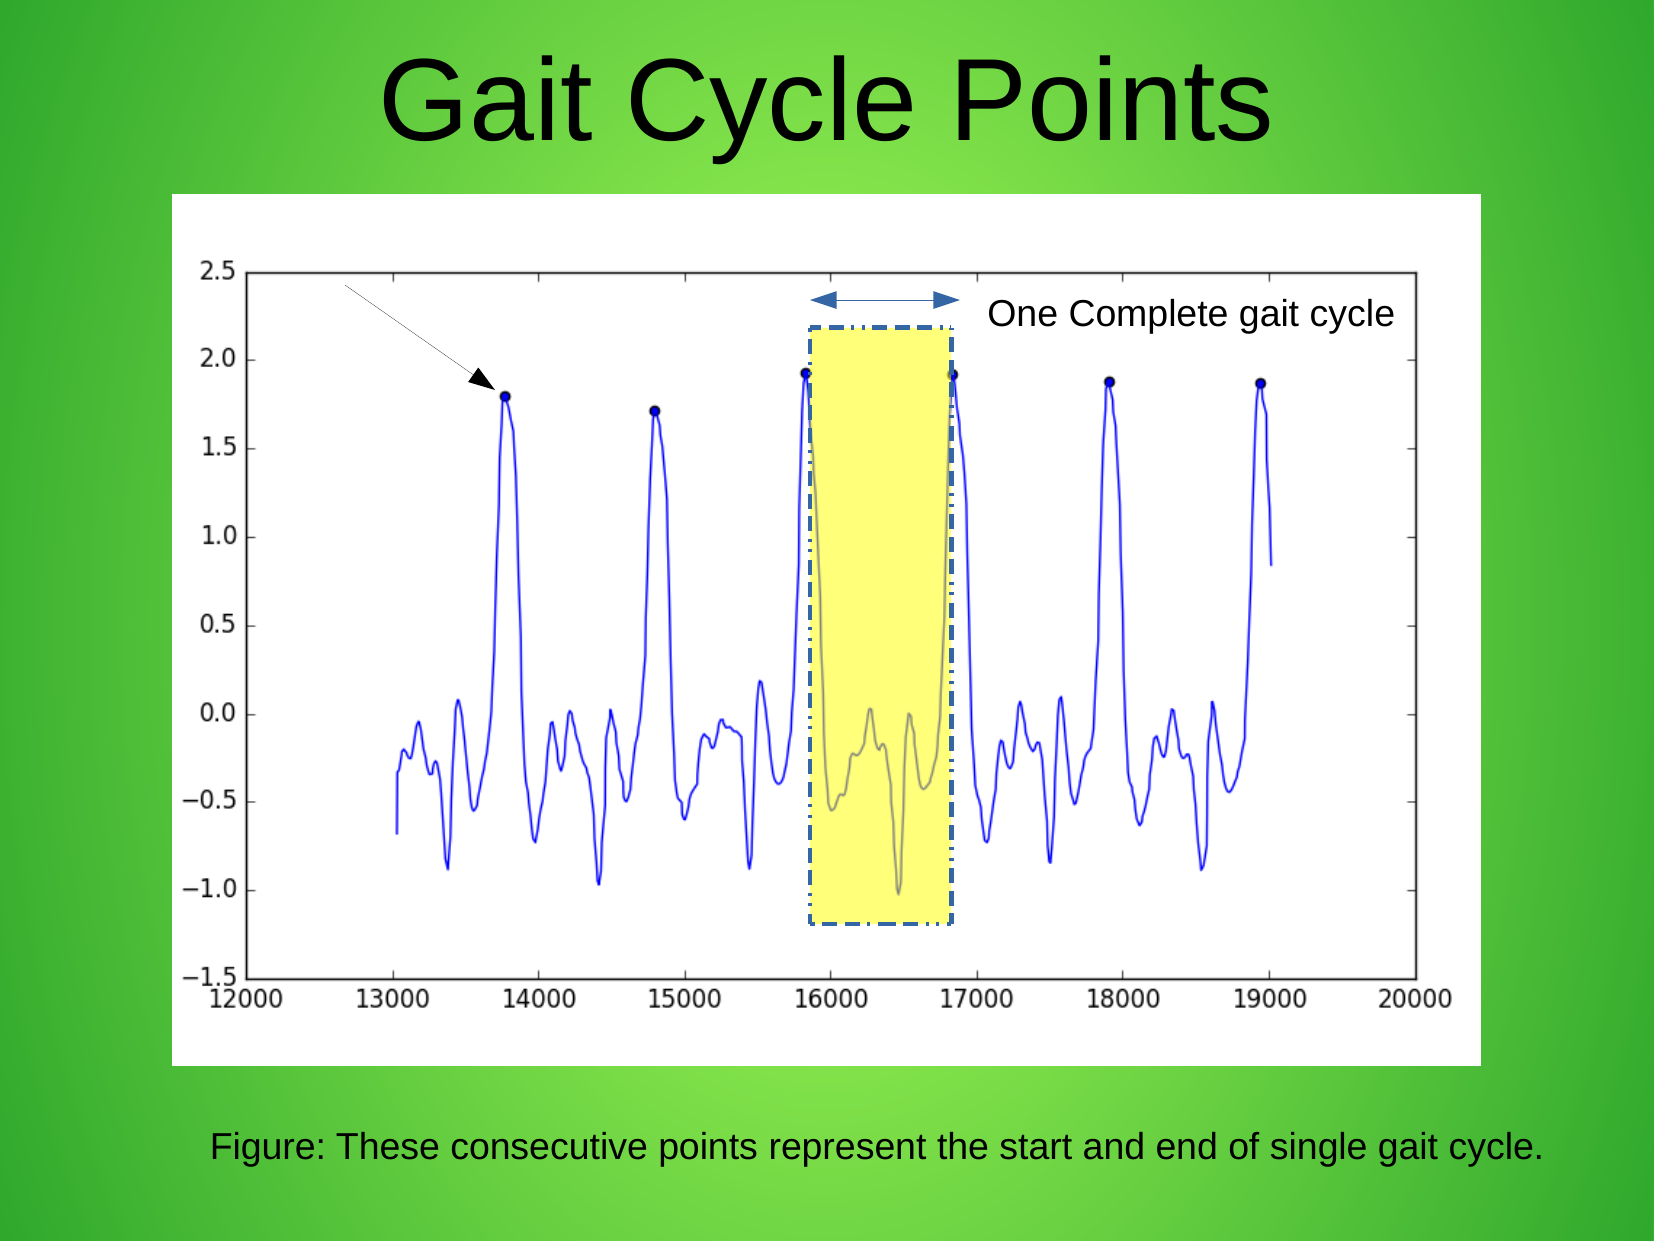

# Gait Cycle Points
One Complete gait cycle
Figure: These consecutive points represent the start and end of single gait cycle.